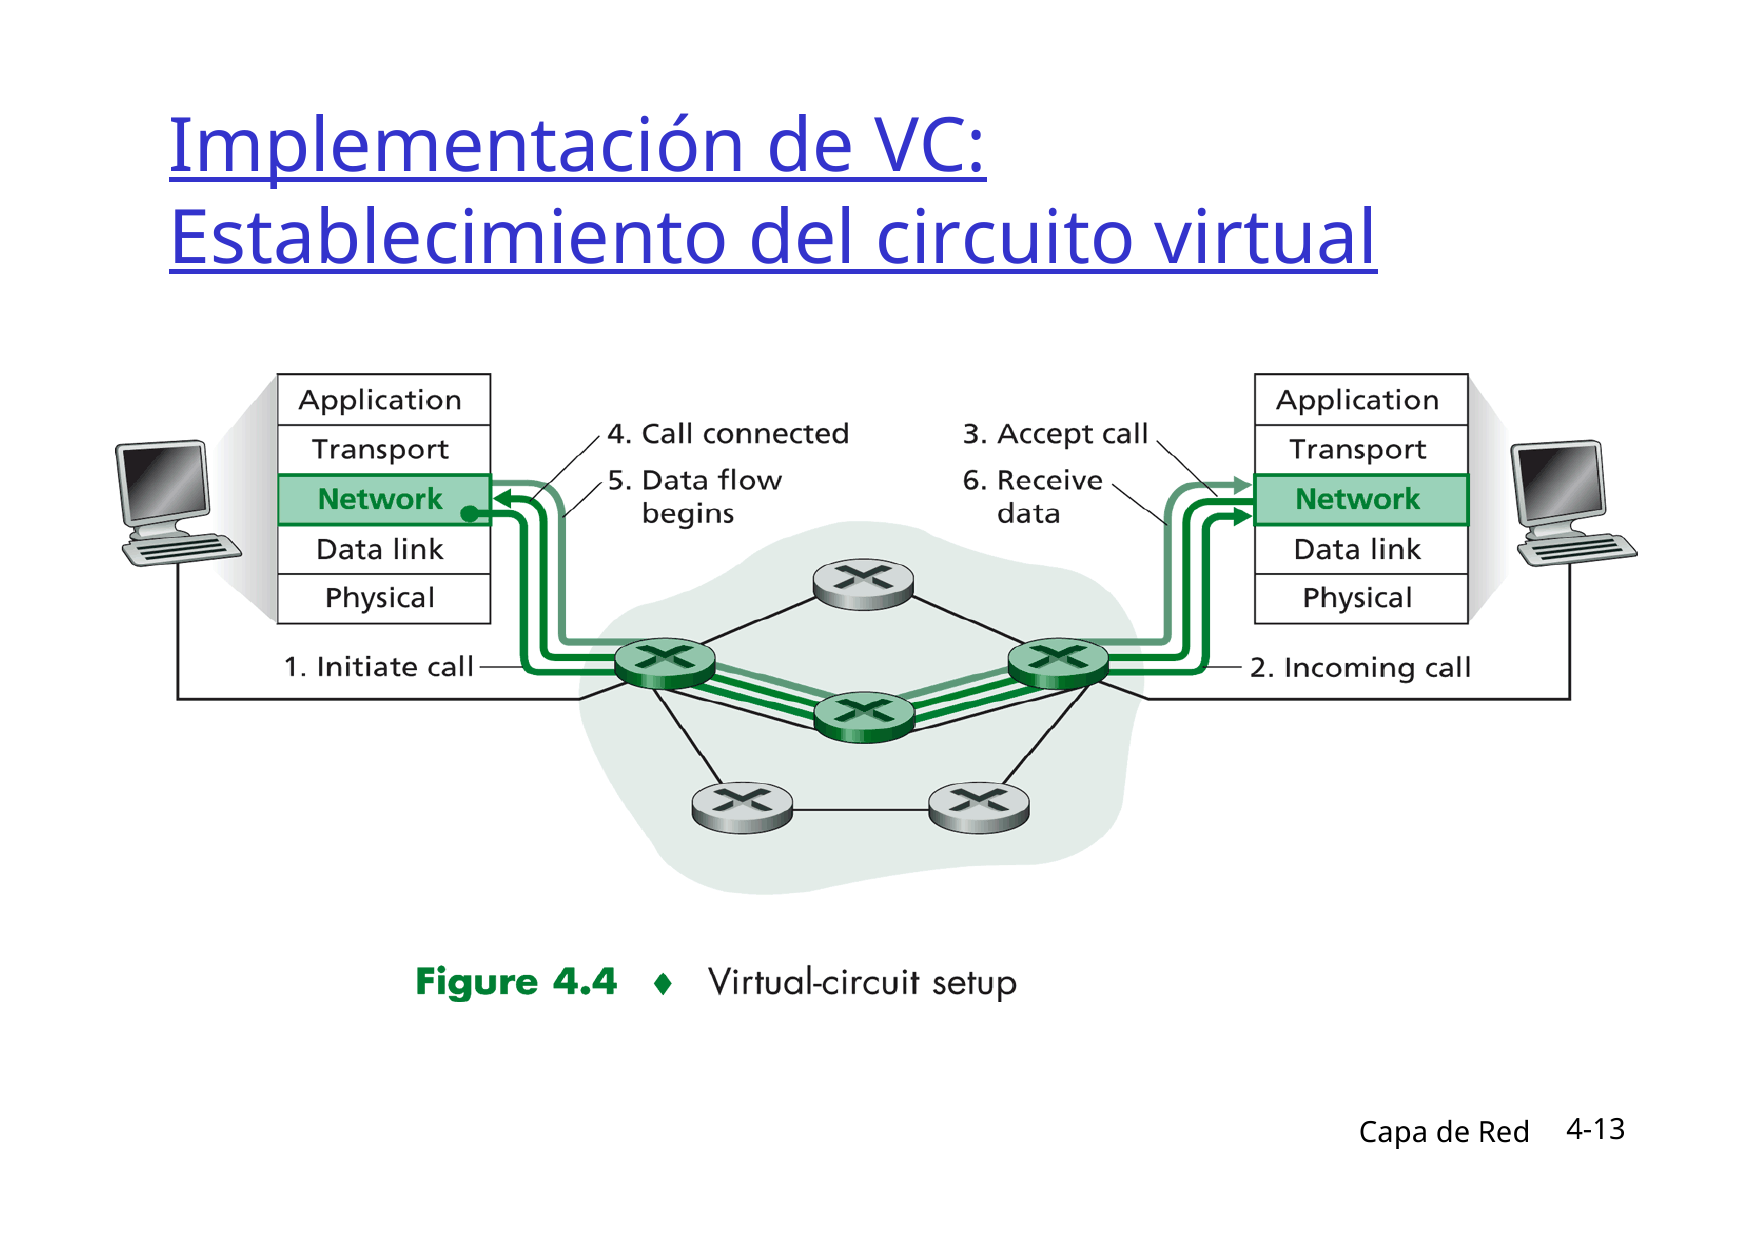

# Implementación de VC: Establecimiento del circuito virtual